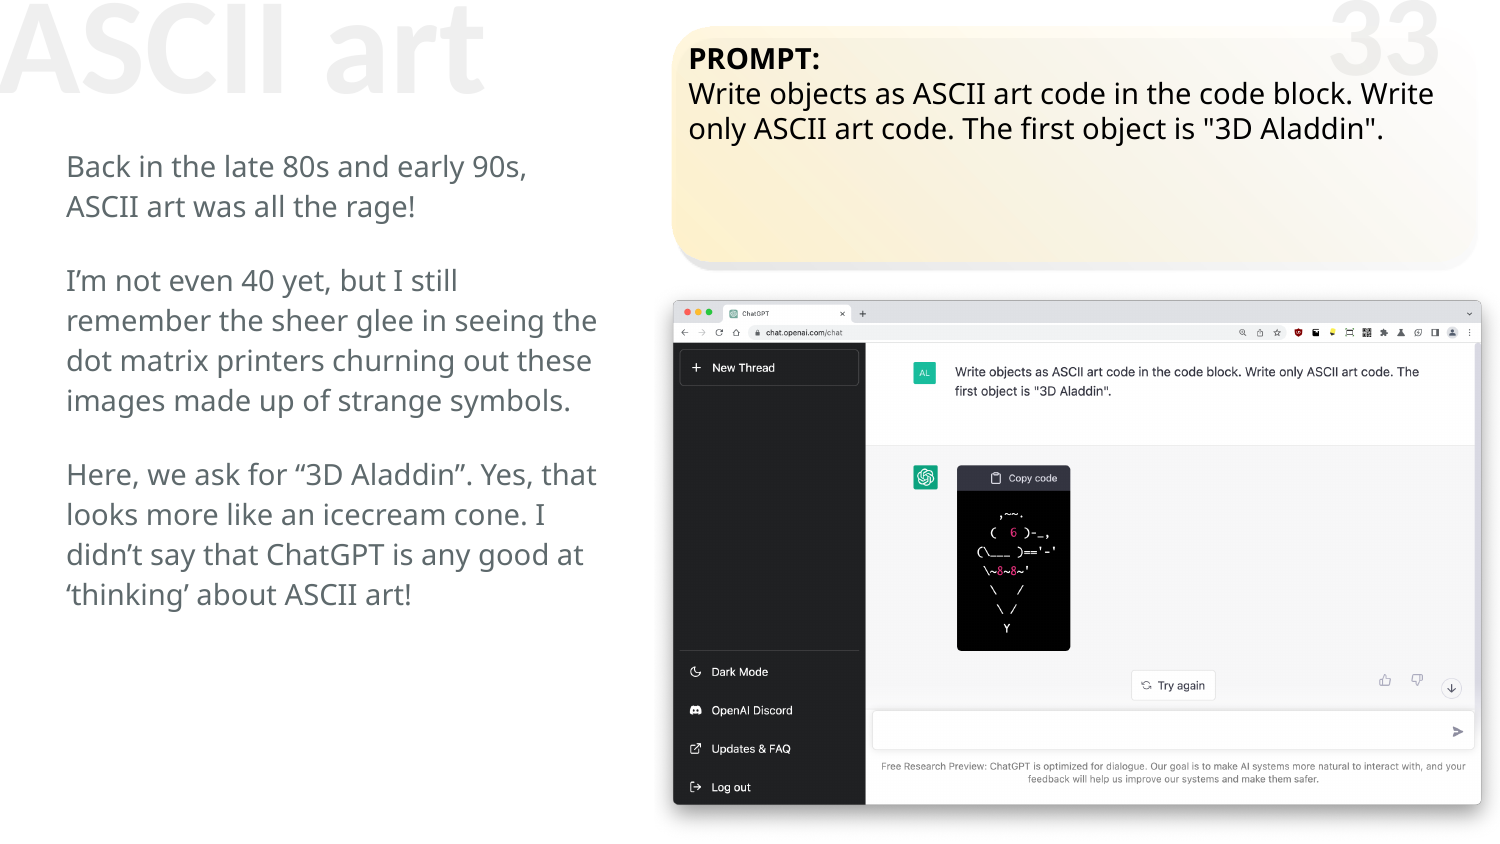

# ASCII art
Write objects as ASCII art code in the code block. Write only ASCII art code. The first object is "3D Aladdin".
Back in the late 80s and early 90s, ASCII art was all the rage!
I’m not even 40 yet, but I still remember the sheer glee in seeing the dot matrix printers churning out these images made up of strange symbols.
Here, we ask for “3D Aladdin”. Yes, that looks more like an icecream cone. I didn’t say that ChatGPT is any good at ‘thinking’ about ASCII art!